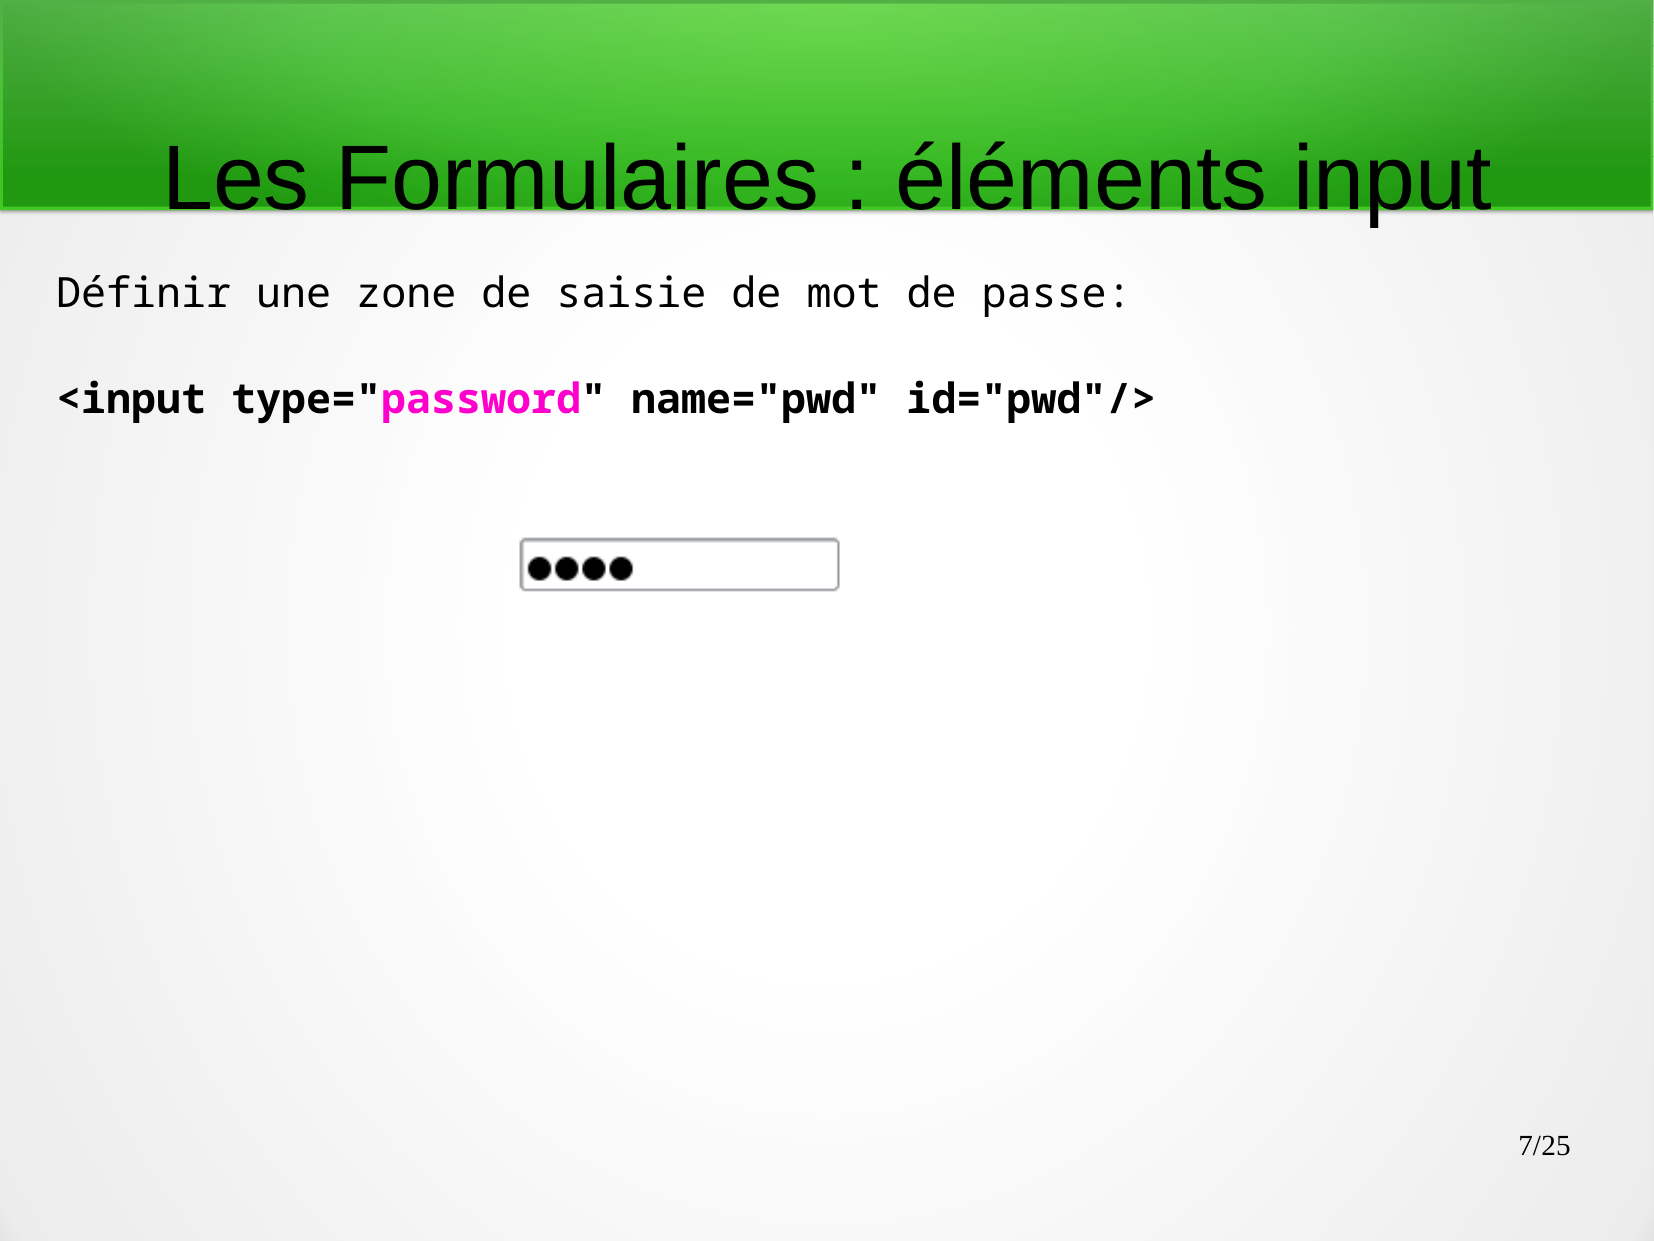

# Les Formulaires : éléments input
Définir une zone de saisie de mot de passe:
<input type="password" name="pwd" id="pwd"/>
7